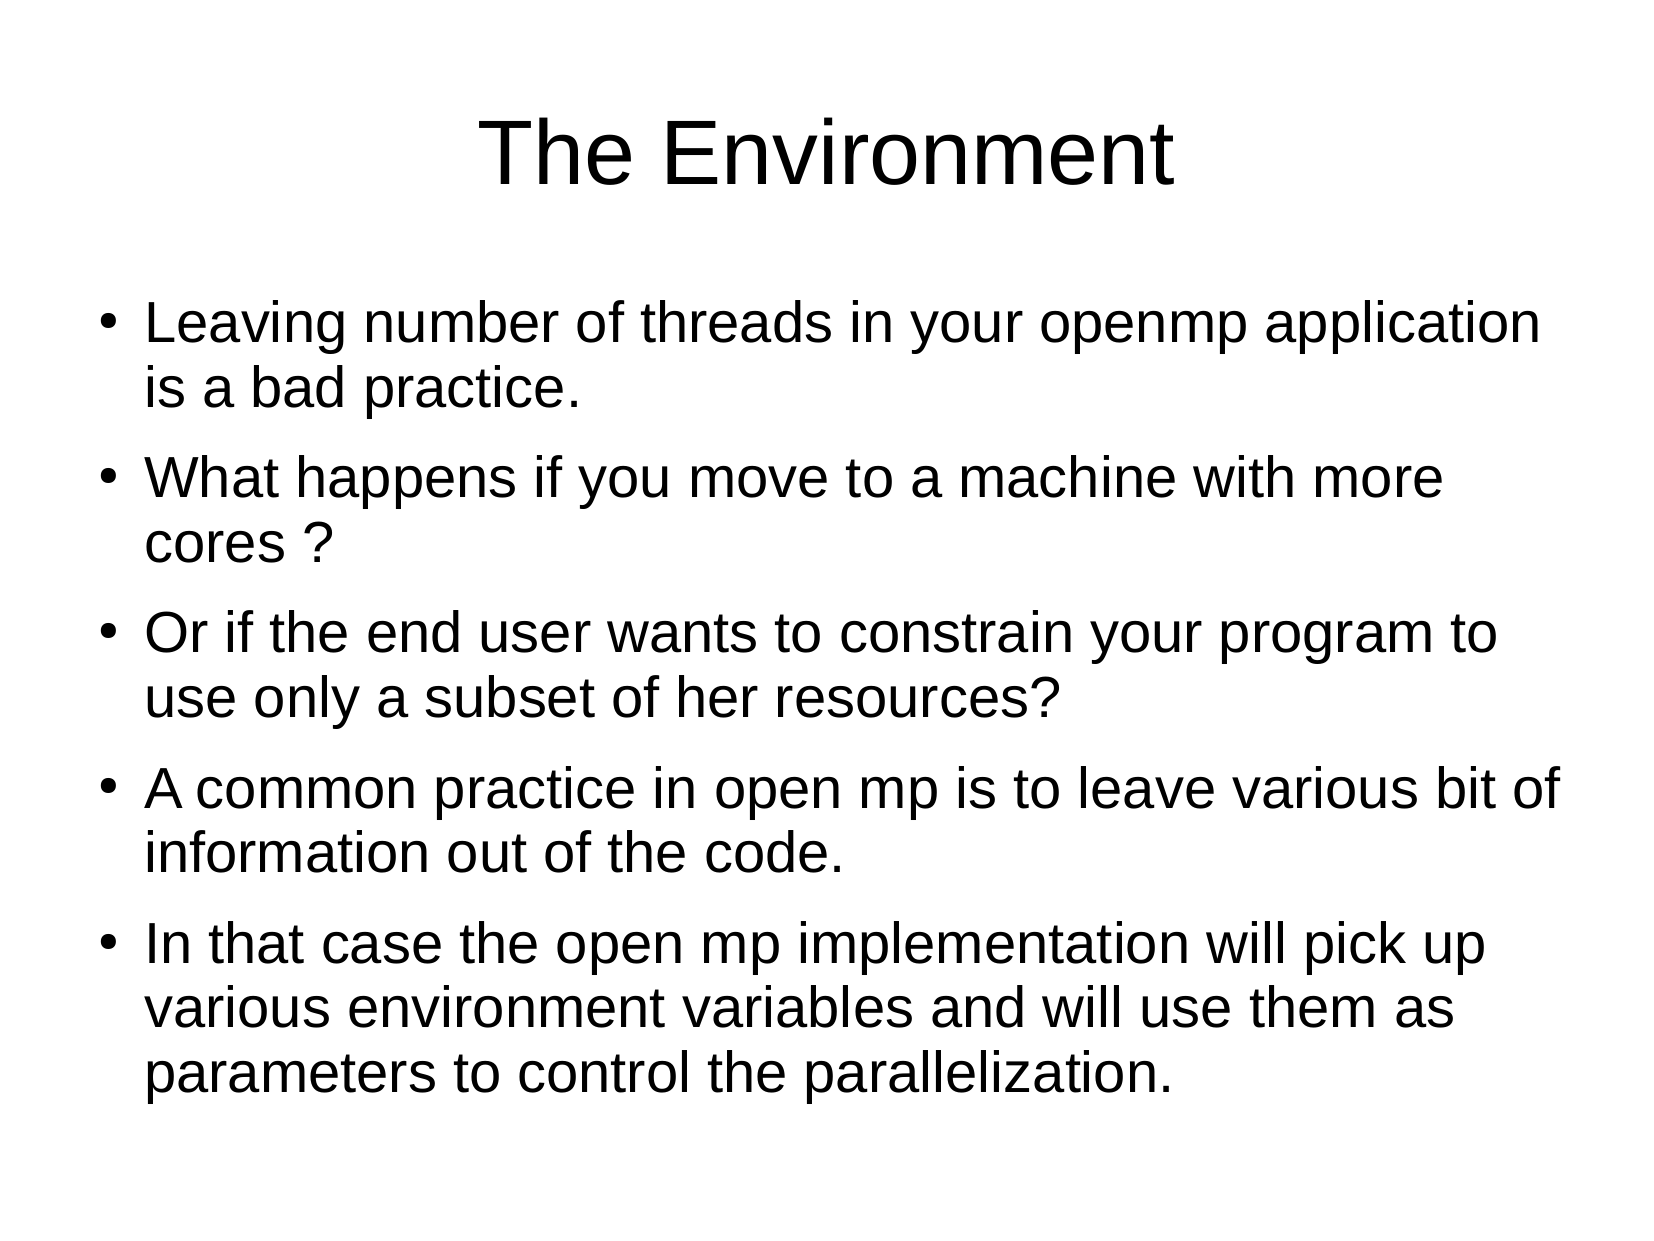

# The Environment
Leaving number of threads in your openmp application is a bad practice.
What happens if you move to a machine with more cores ?
Or if the end user wants to constrain your program to use only a subset of her resources?
A common practice in open mp is to leave various bit of information out of the code.
In that case the open mp implementation will pick up various environment variables and will use them as parameters to control the parallelization.